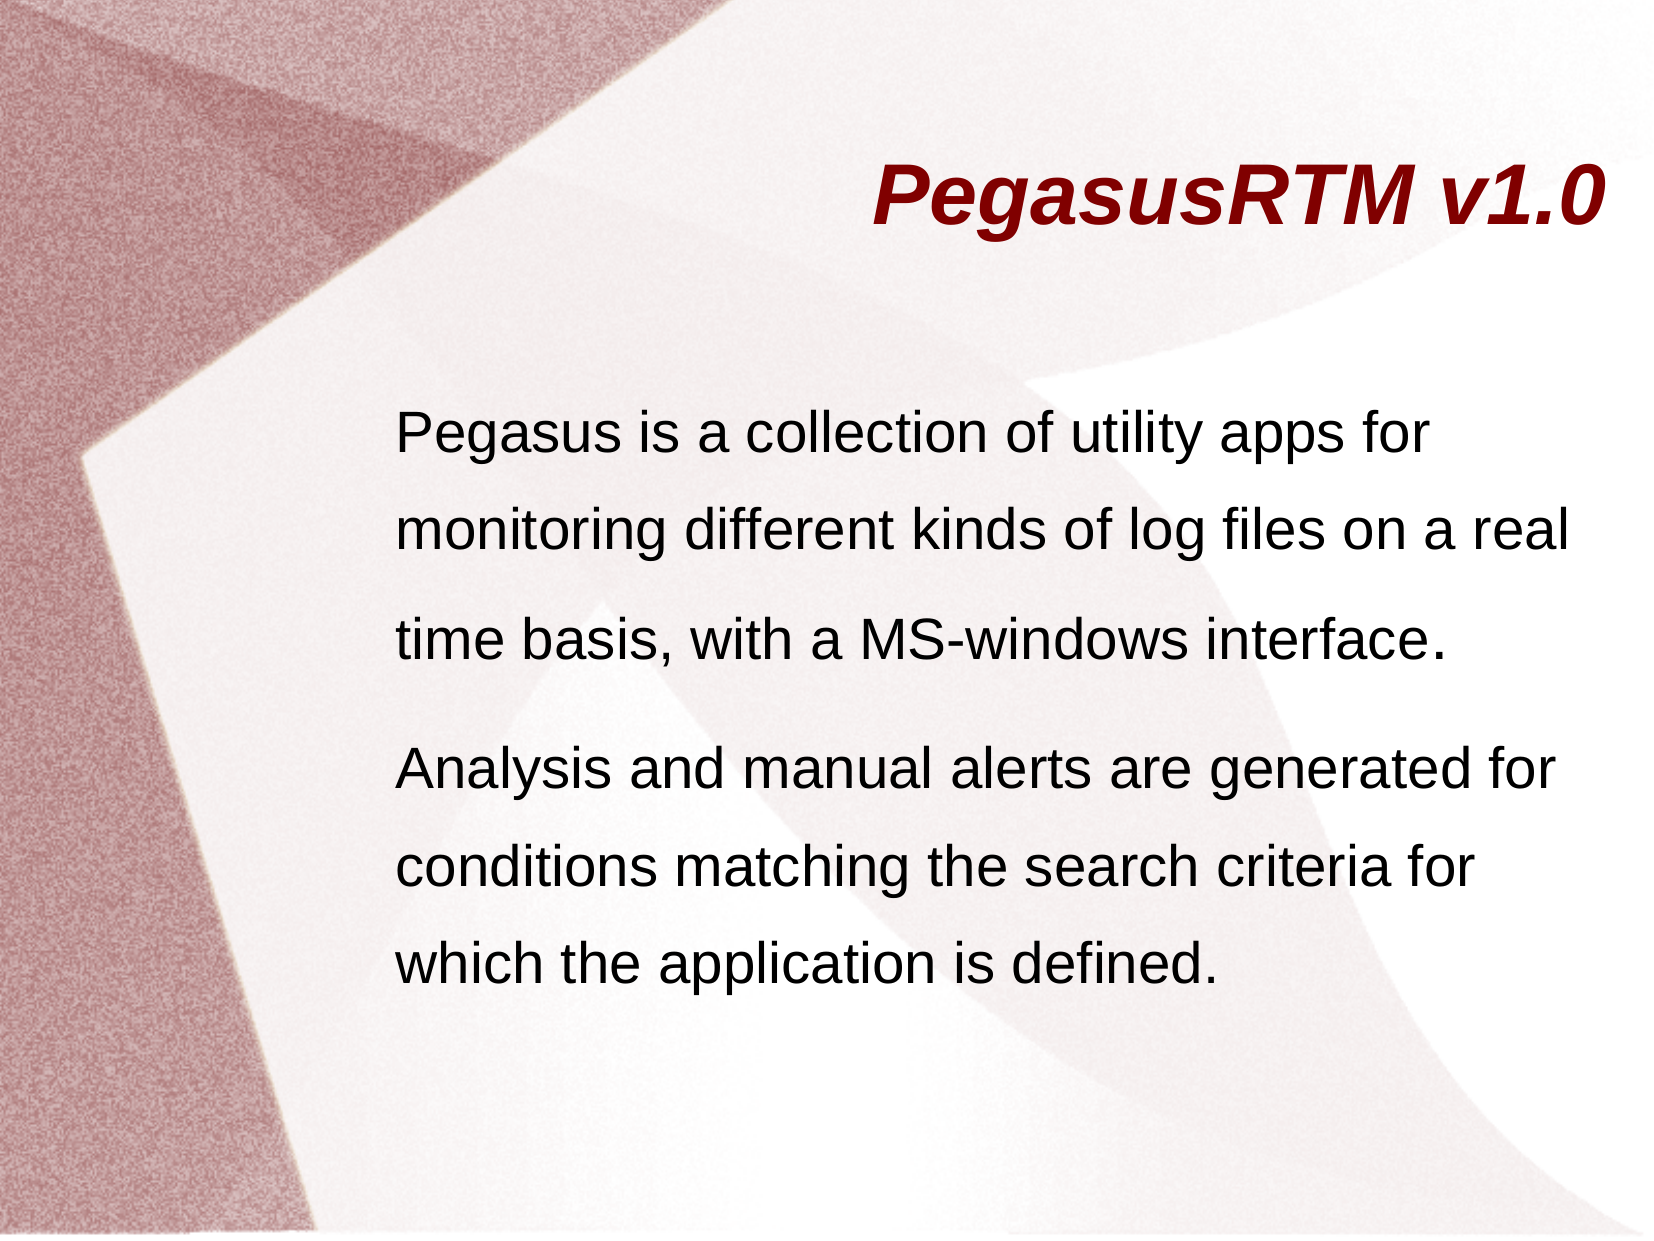

# PegasusRTM v1.0
Pegasus is a collection of utility apps for monitoring different kinds of log files on a real time basis, with a MS-windows interface.
Analysis and manual alerts are generated for conditions matching the search criteria for which the application is defined.